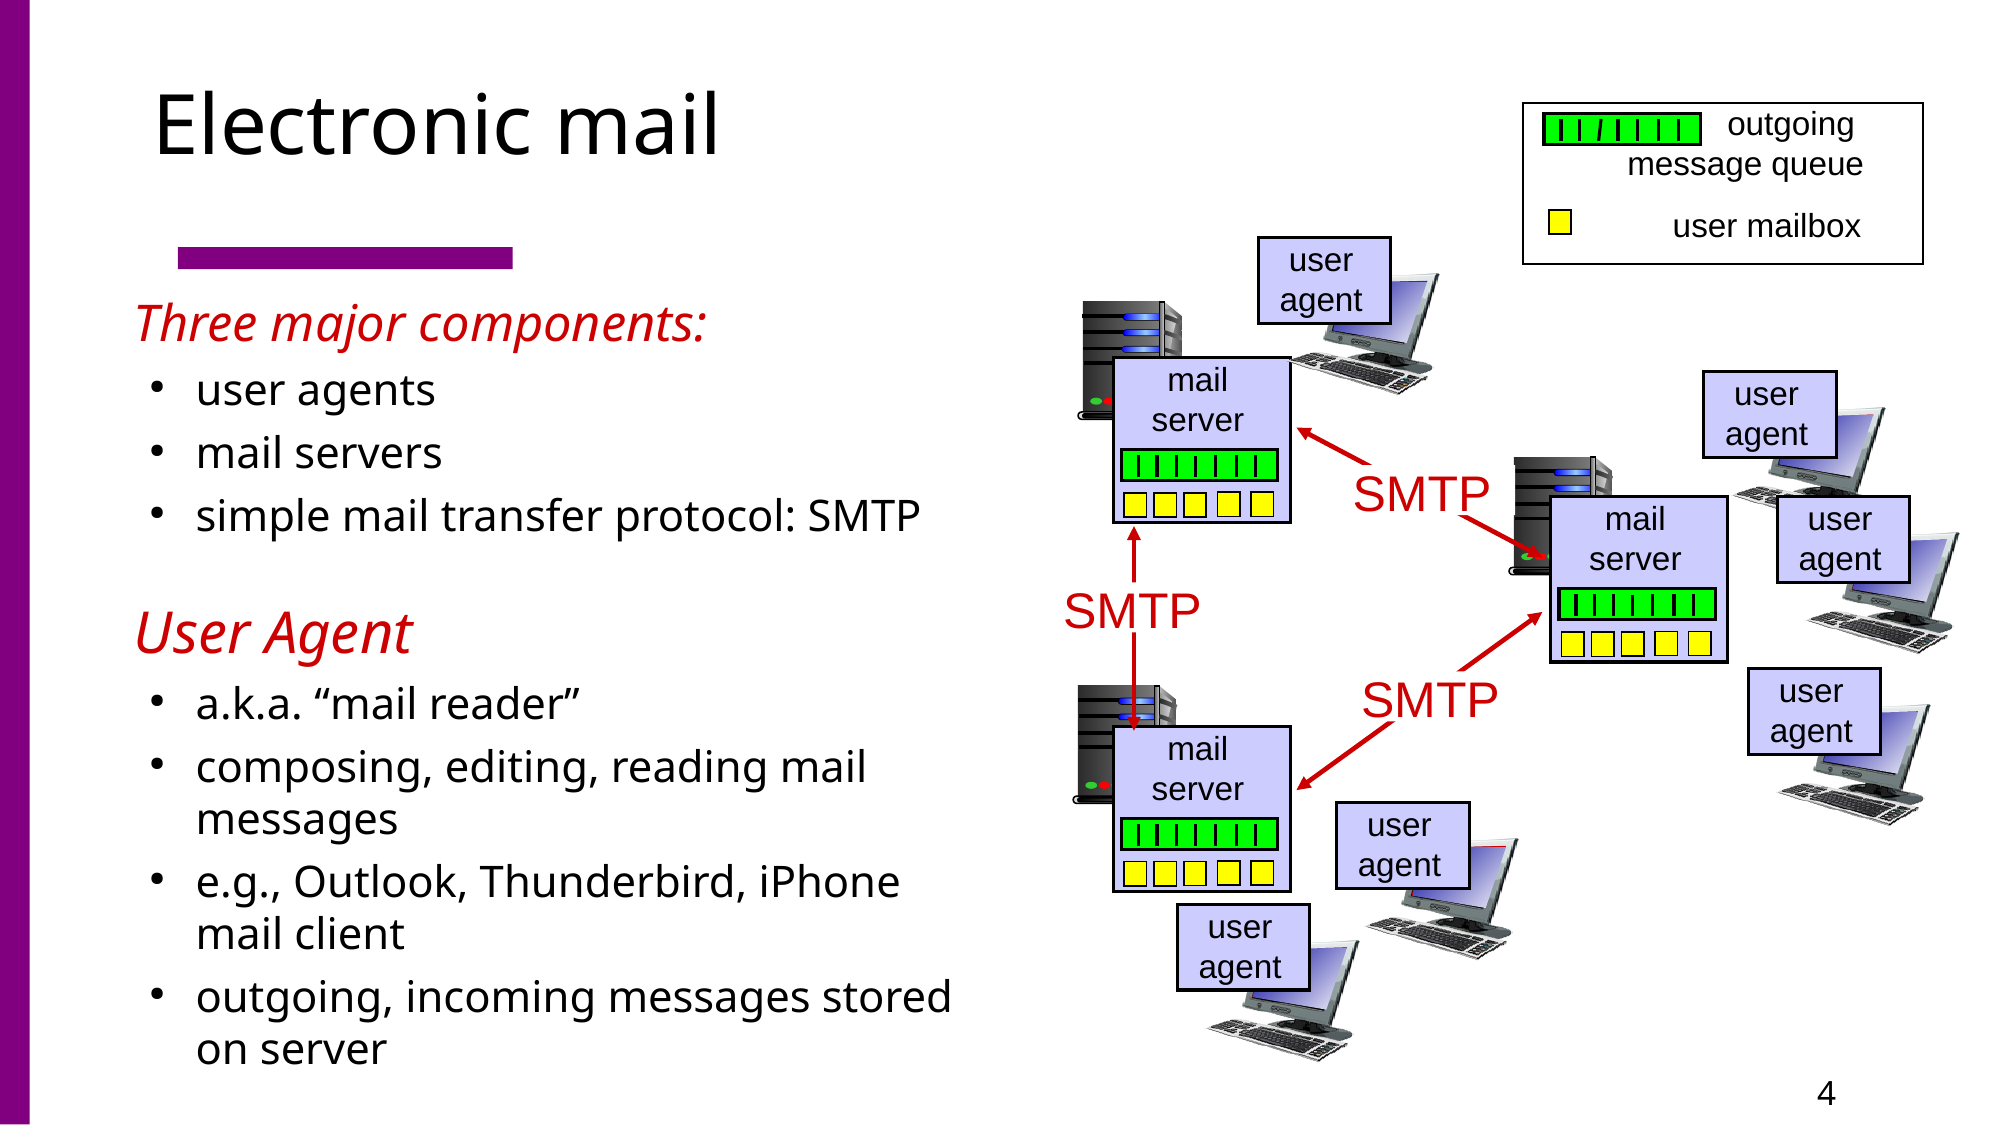

# Electronic mail
outgoing
message queue
user mailbox
user
agent
mail
server
user
agent
SMTP
user
agent
mail
server
SMTP
SMTP
user
agent
mail
server
user
agent
user
agent
Three major components:
user agents
mail servers
simple mail transfer protocol: SMTP
User Agent
a.k.a. “mail reader”
composing, editing, reading mail messages
e.g., Outlook, Thunderbird, iPhone mail client
outgoing, incoming messages stored on server